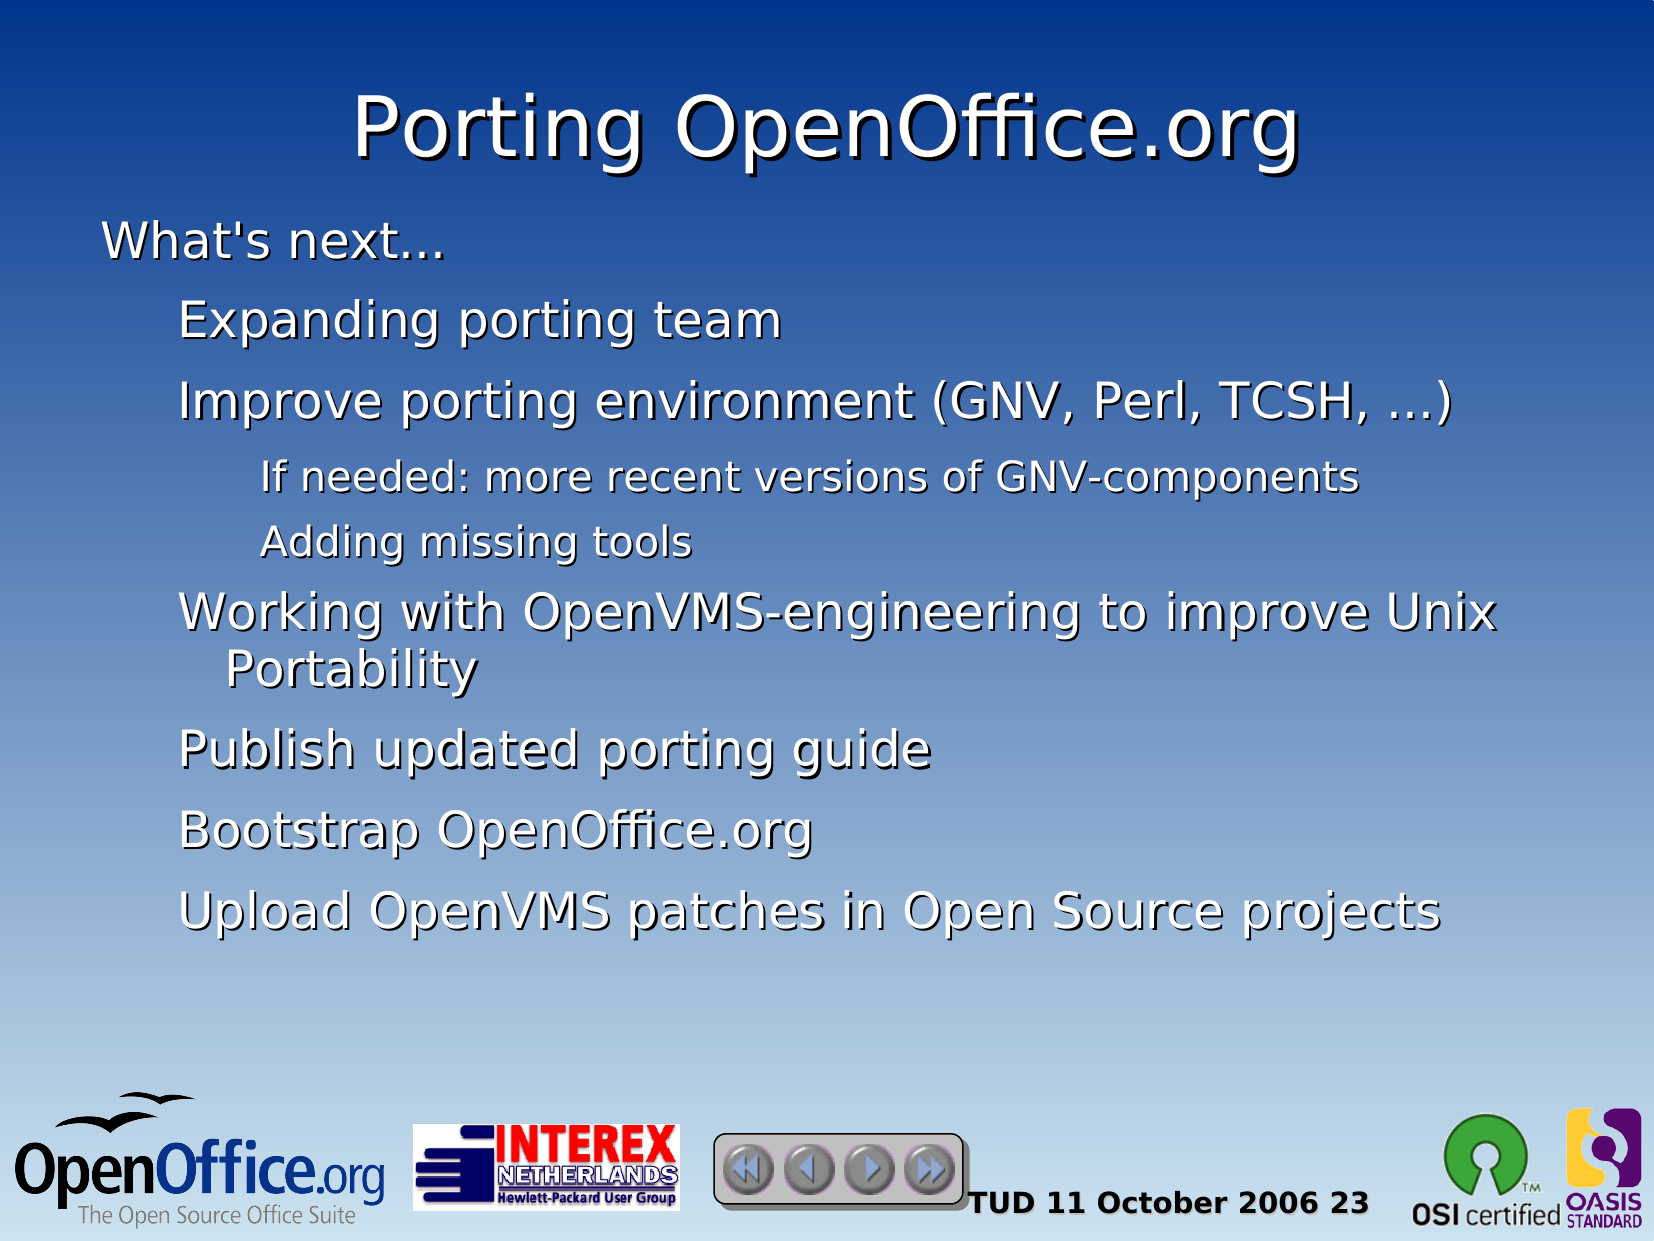

# Porting OpenOffice.org
What's next...
Expanding porting team
Improve porting environment (GNV, Perl, TCSH, ...)
If needed: more recent versions of GNV-components
Adding missing tools
Working with OpenVMS-engineering to improve Unix Portability
Publish updated porting guide
Bootstrap OpenOffice.org
Upload OpenVMS patches in Open Source projects
TUD 11 October 2006